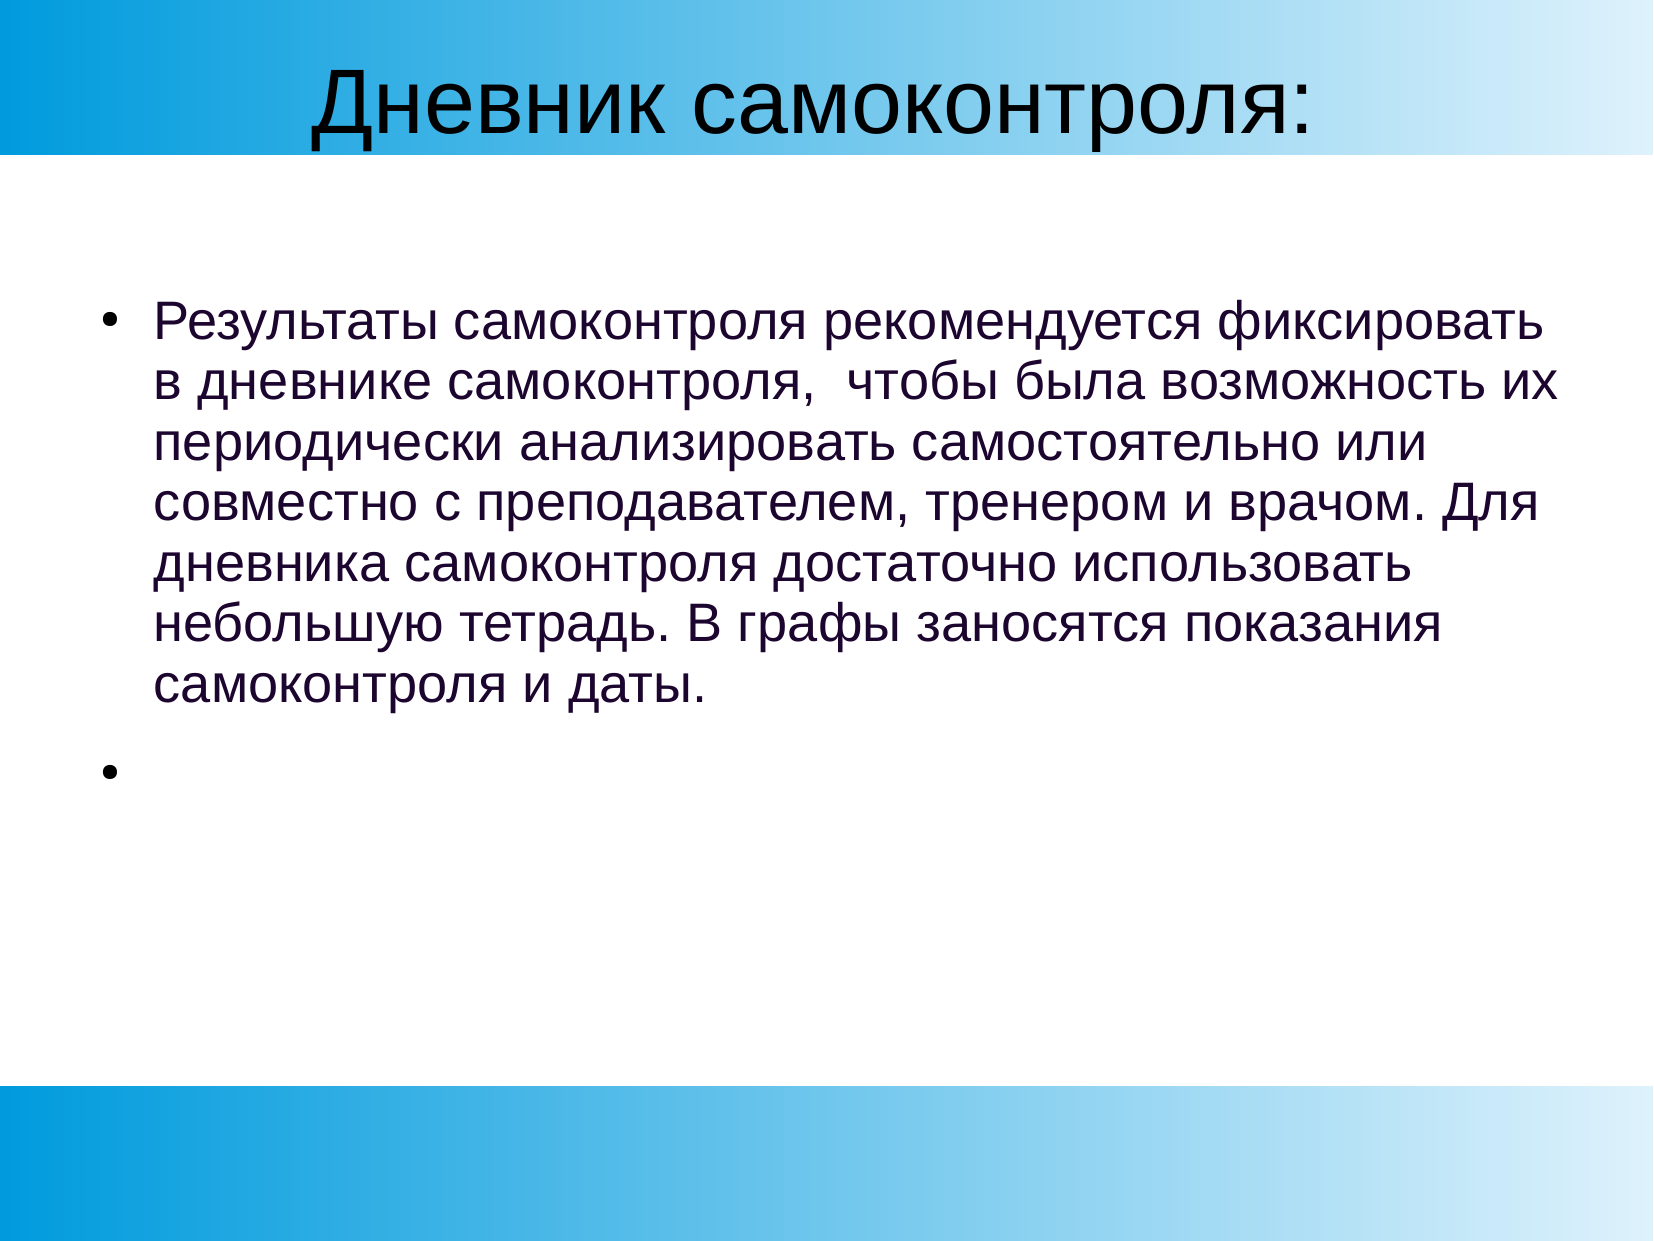

# Дневник самоконтроля:
Результаты самоконтроля рекомендуется фиксировать в дневнике самоконтроля, чтобы была возможность их периодически анализировать самостоятельно или совместно с преподавателем, тренером и врачом. Для дневника самоконтроля достаточно использовать небольшую тетрадь. В графы заносятся показания самоконтроля и даты.